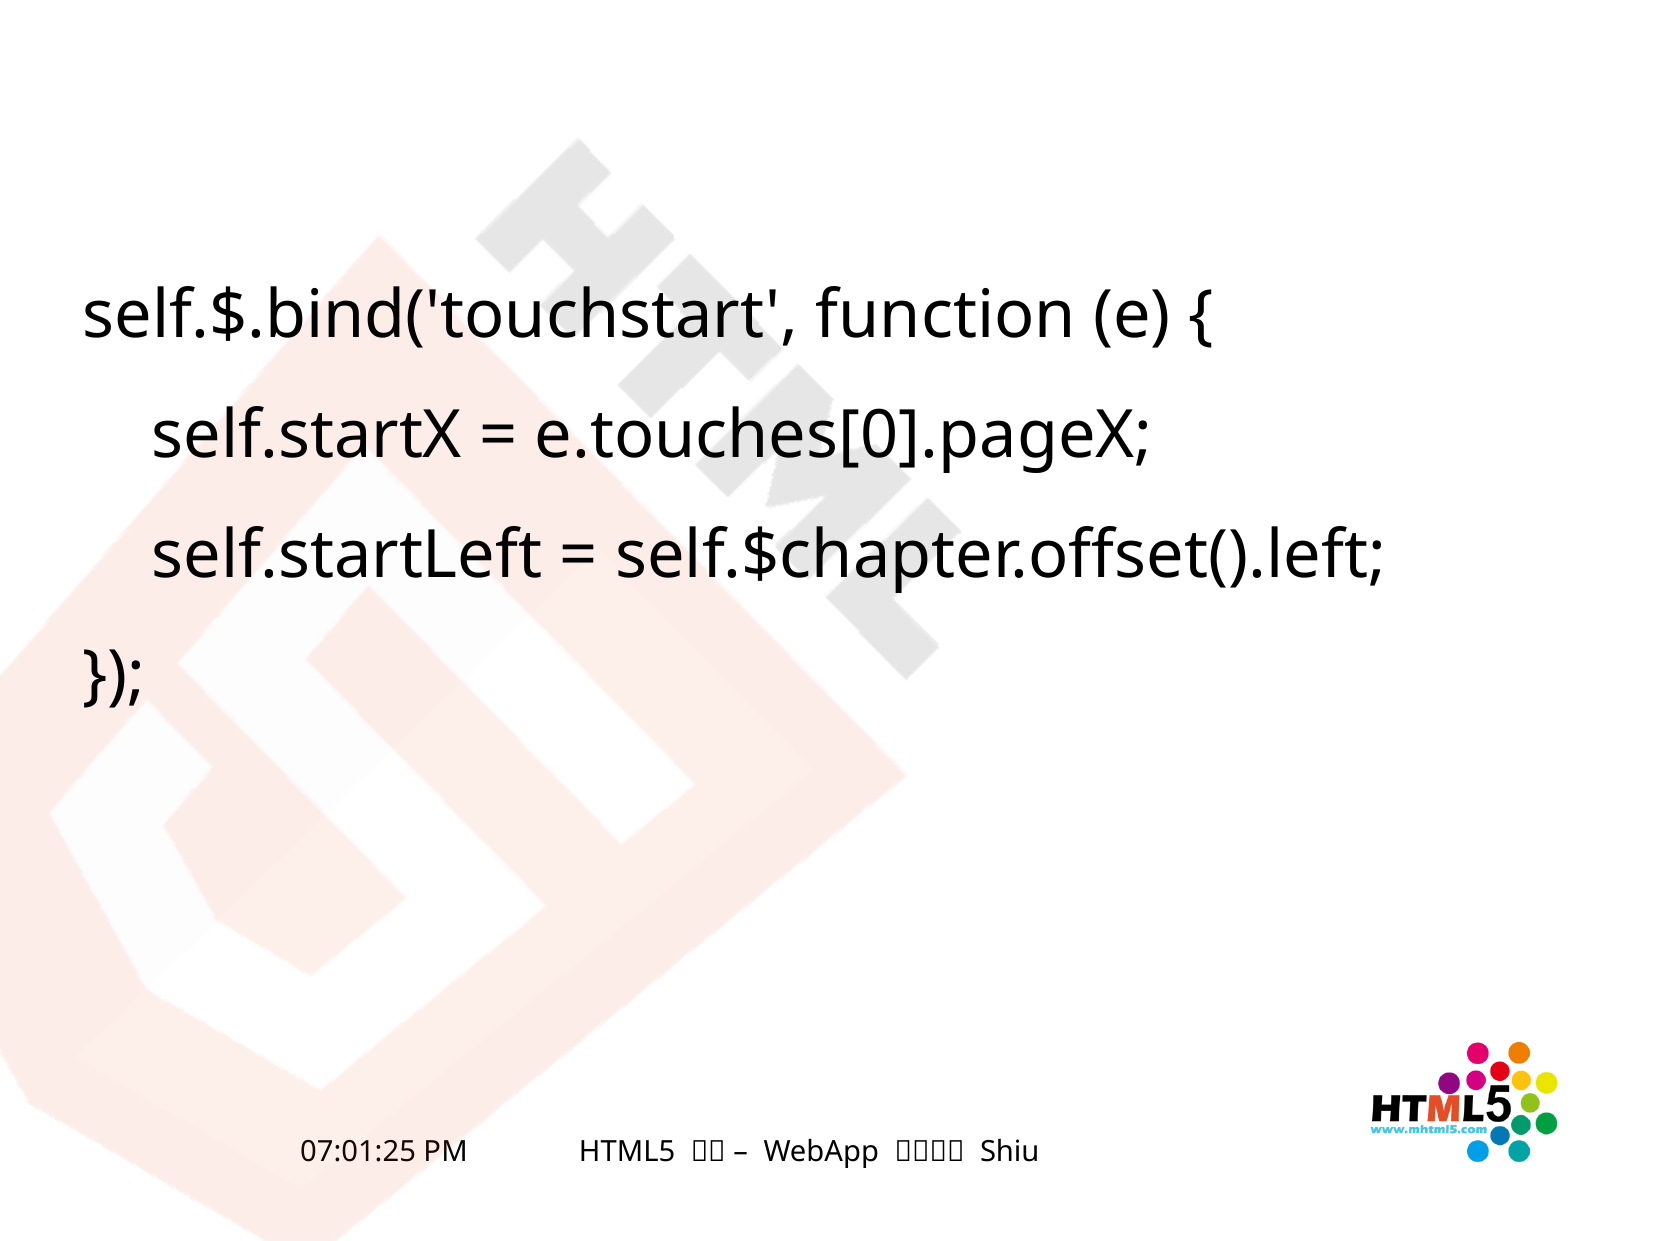

#
self.$.bind('touchstart', function (e) {
 self.startX = e.touches[0].pageX;
 self.startLeft = self.$chapter.offset().left;
});